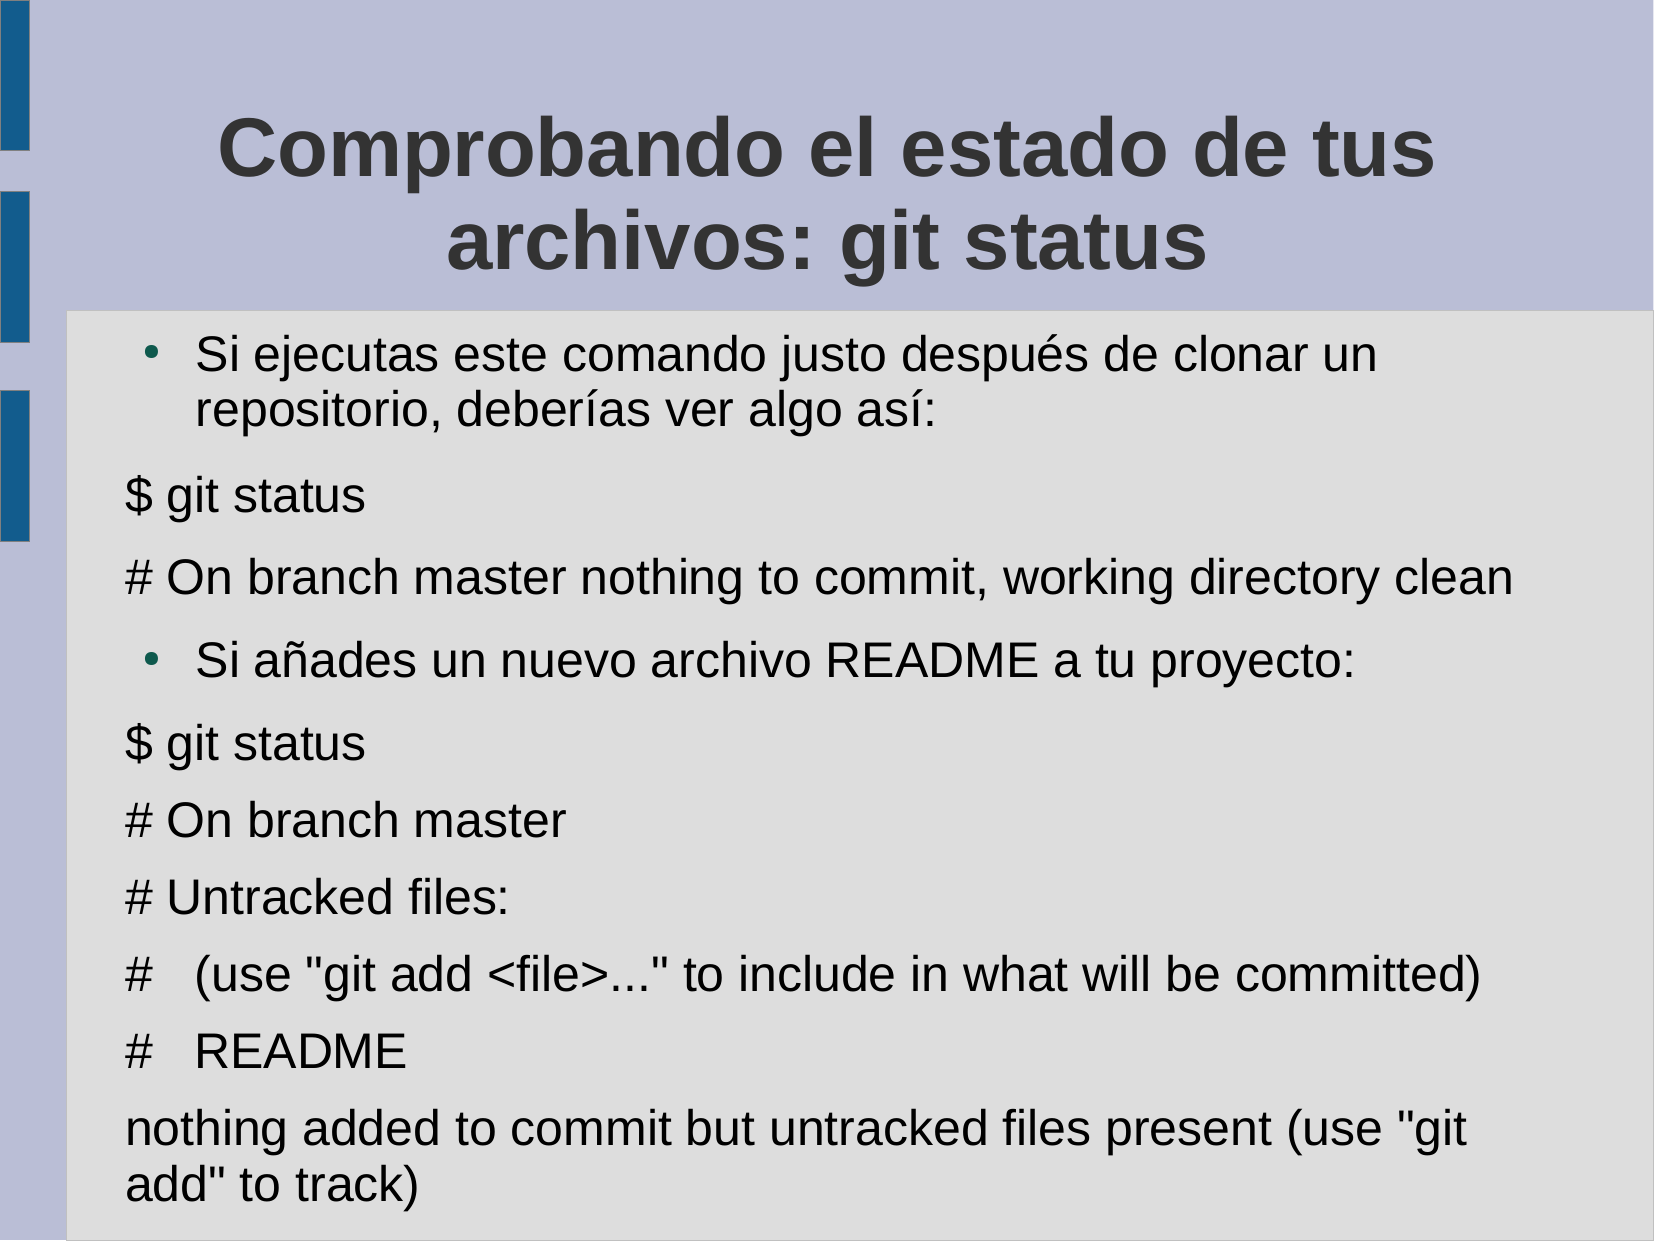

# Comprobando el estado de tus archivos: git status
Si ejecutas este comando justo después de clonar un repositorio, deberías ver algo así:
$ git status
# On branch master nothing to commit, working directory clean
Si añades un nuevo archivo README a tu proyecto:
$ git status
# On branch master
# Untracked files:
# (use "git add <file>..." to include in what will be committed)
# README
nothing added to commit but untracked files present (use "git add" to track)